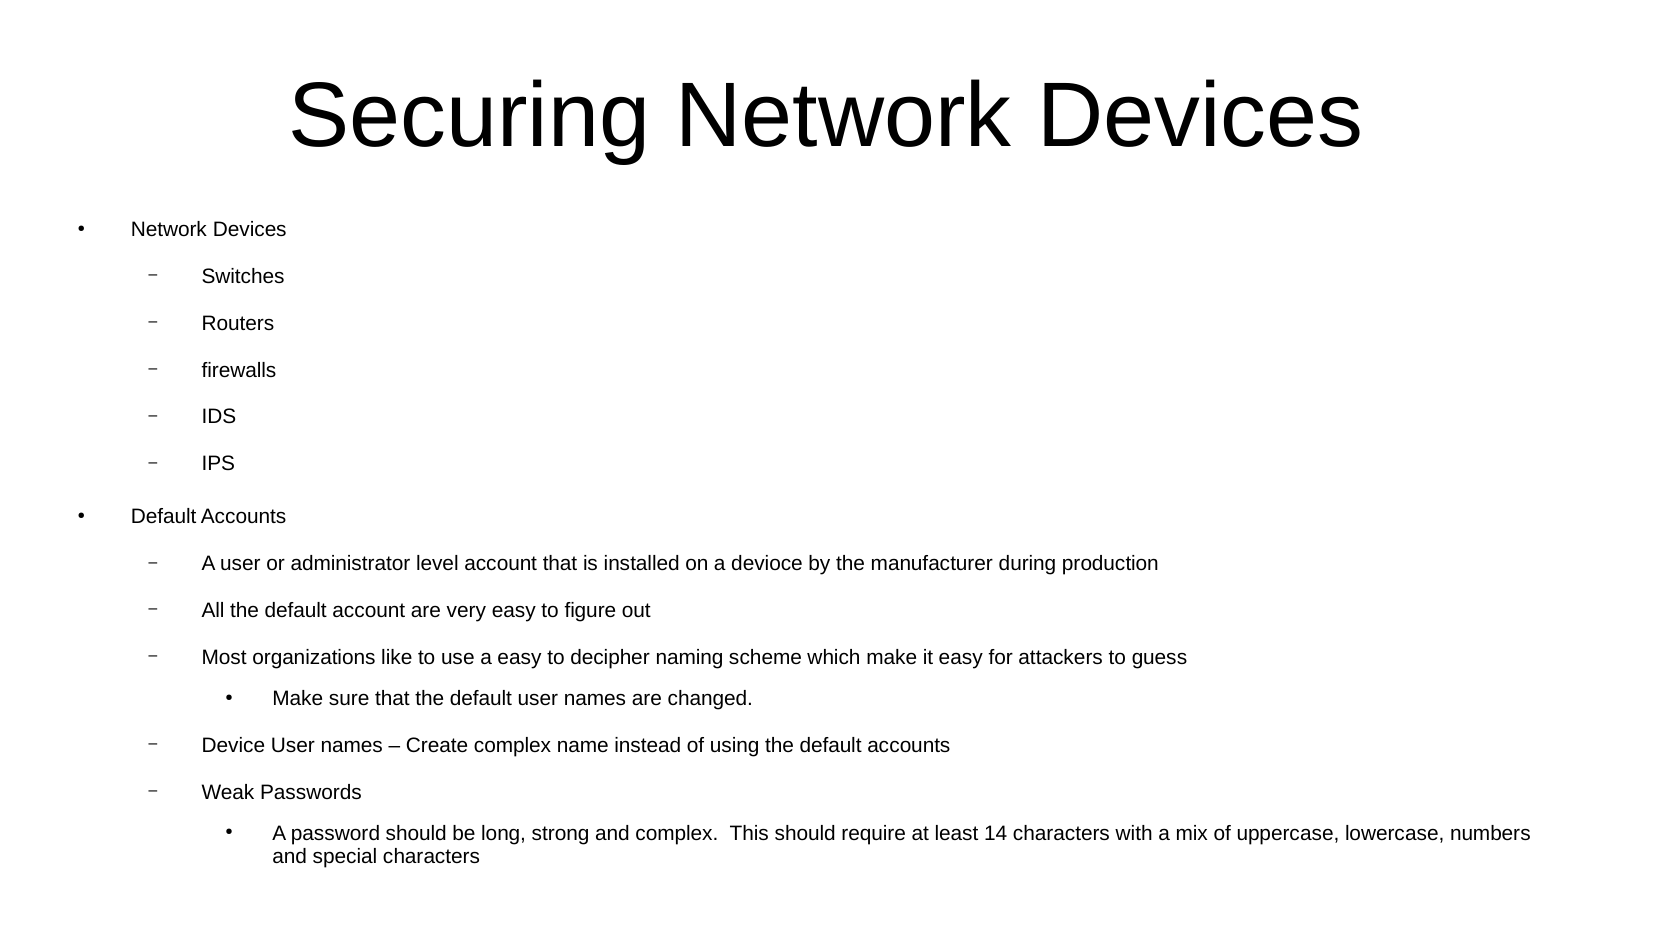

# Securing Network Devices
Network Devices
Switches
Routers
firewalls
IDS
IPS
Default Accounts
A user or administrator level account that is installed on a devioce by the manufacturer during production
All the default account are very easy to figure out
Most organizations like to use a easy to decipher naming scheme which make it easy for attackers to guess
Make sure that the default user names are changed.
Device User names – Create complex name instead of using the default accounts
Weak Passwords
A password should be long, strong and complex. This should require at least 14 characters with a mix of uppercase, lowercase, numbers and special characters